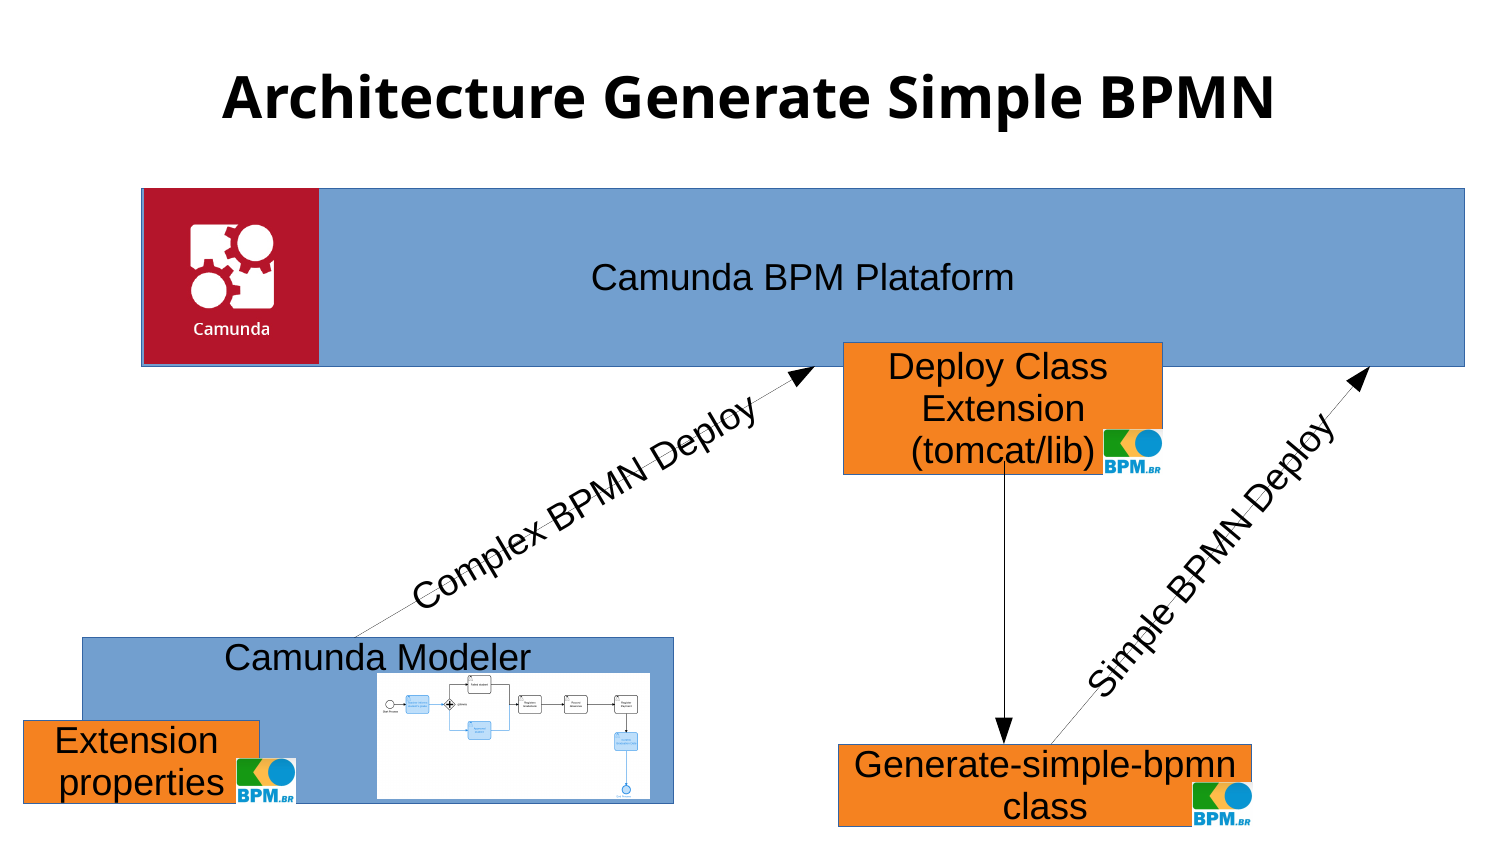

Architecture Generate Simple BPMN
Camunda BPM Plataform
Deploy Class
Extension
(tomcat/lib)
Complex BPMN Deploy
Simple BPMN Deploy
Camunda Modeler
Extension
properties
Generate-simple-bpmn
class